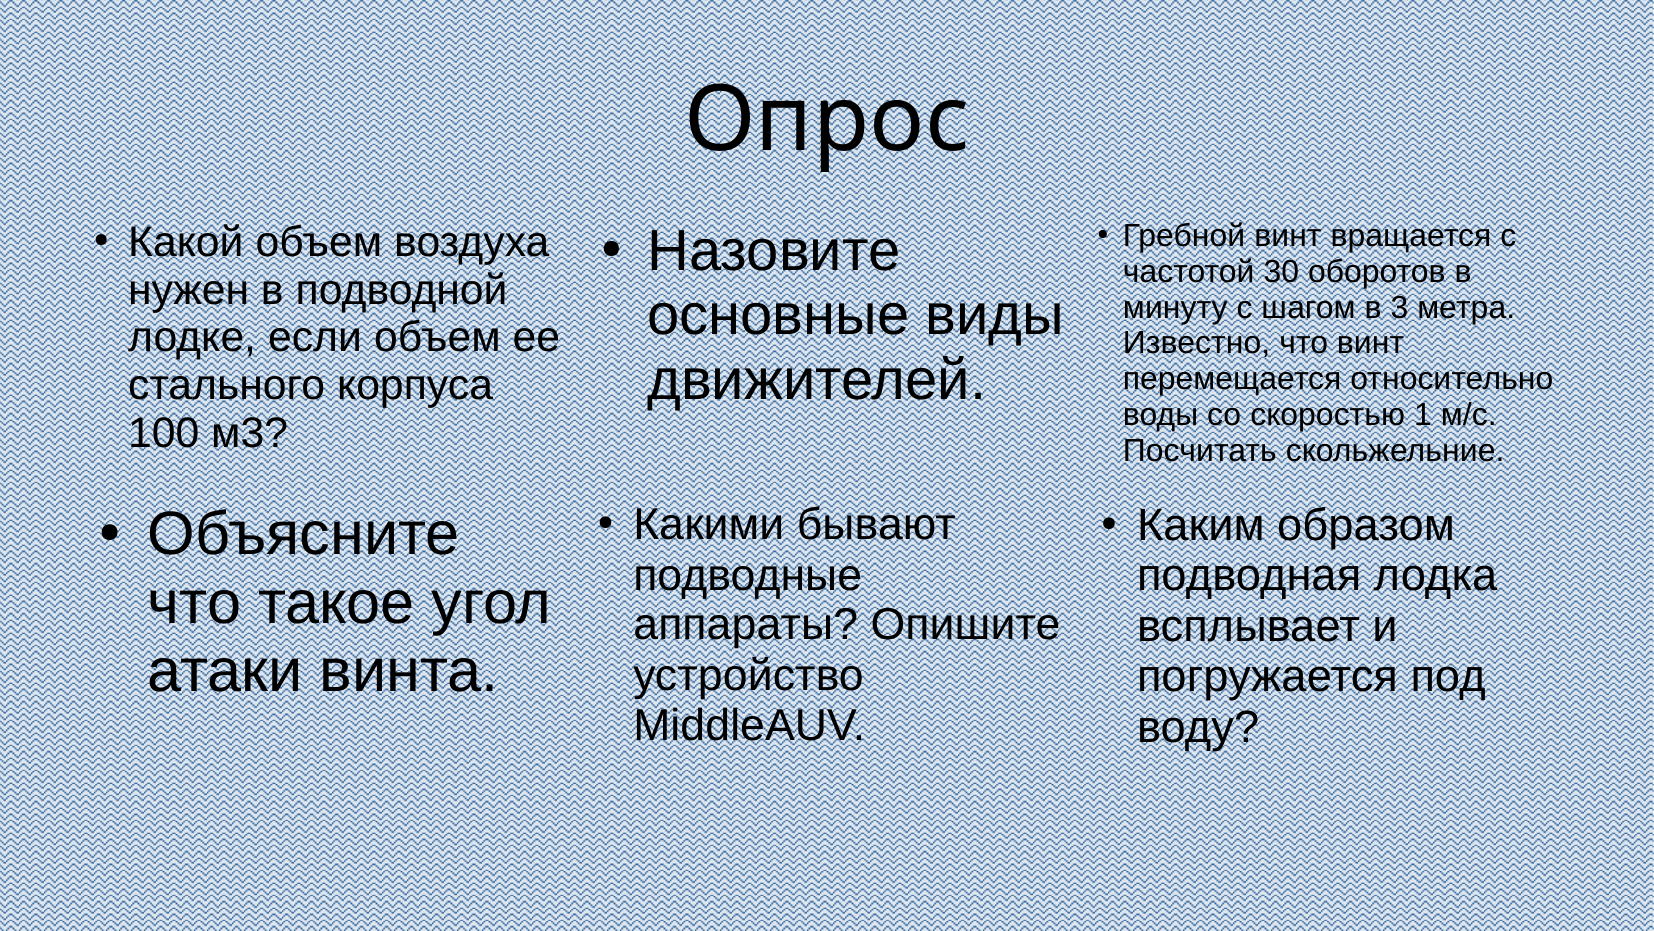

# Опрос
Какой объем воздуха нужен в подводной лодке, если объем ее стального корпуса 100 м3?
Назовите основные виды движителей.
Гребной винт вращается с частотой 30 оборотов в минуту с шагом в 3 метра. Известно, что винт перемещается относительно воды со скоростью 1 м/c. Посчитать скольжельние.
Объясните что такое угол атаки винта.
Какими бывают подводные аппараты? Опишите устройство MiddleAUV.
Каким образом подводная лодка всплывает и погружается под воду?